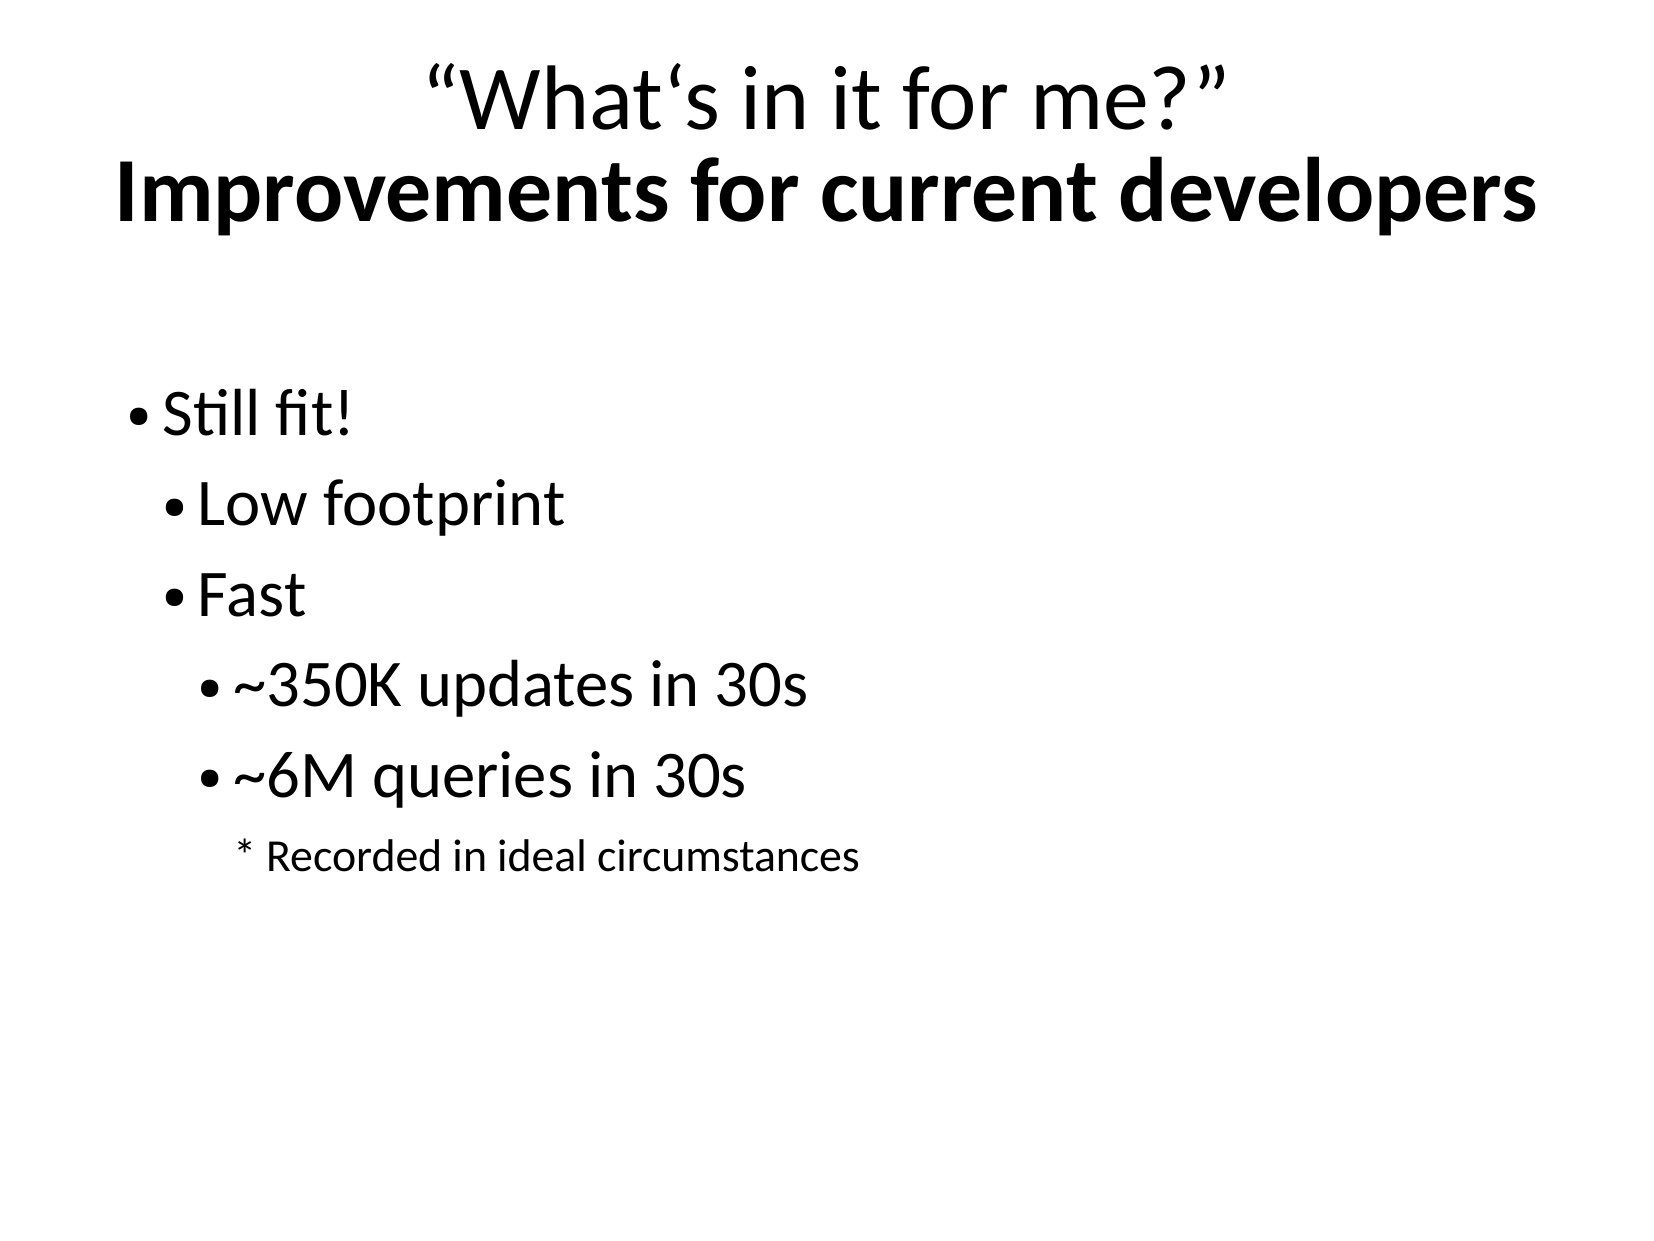

# “What‘s in it for me?” Improvements for current developers
Still fit!
Low footprint
Fast
~350K updates in 30s
~6M queries in 30s
* Recorded in ideal circumstances